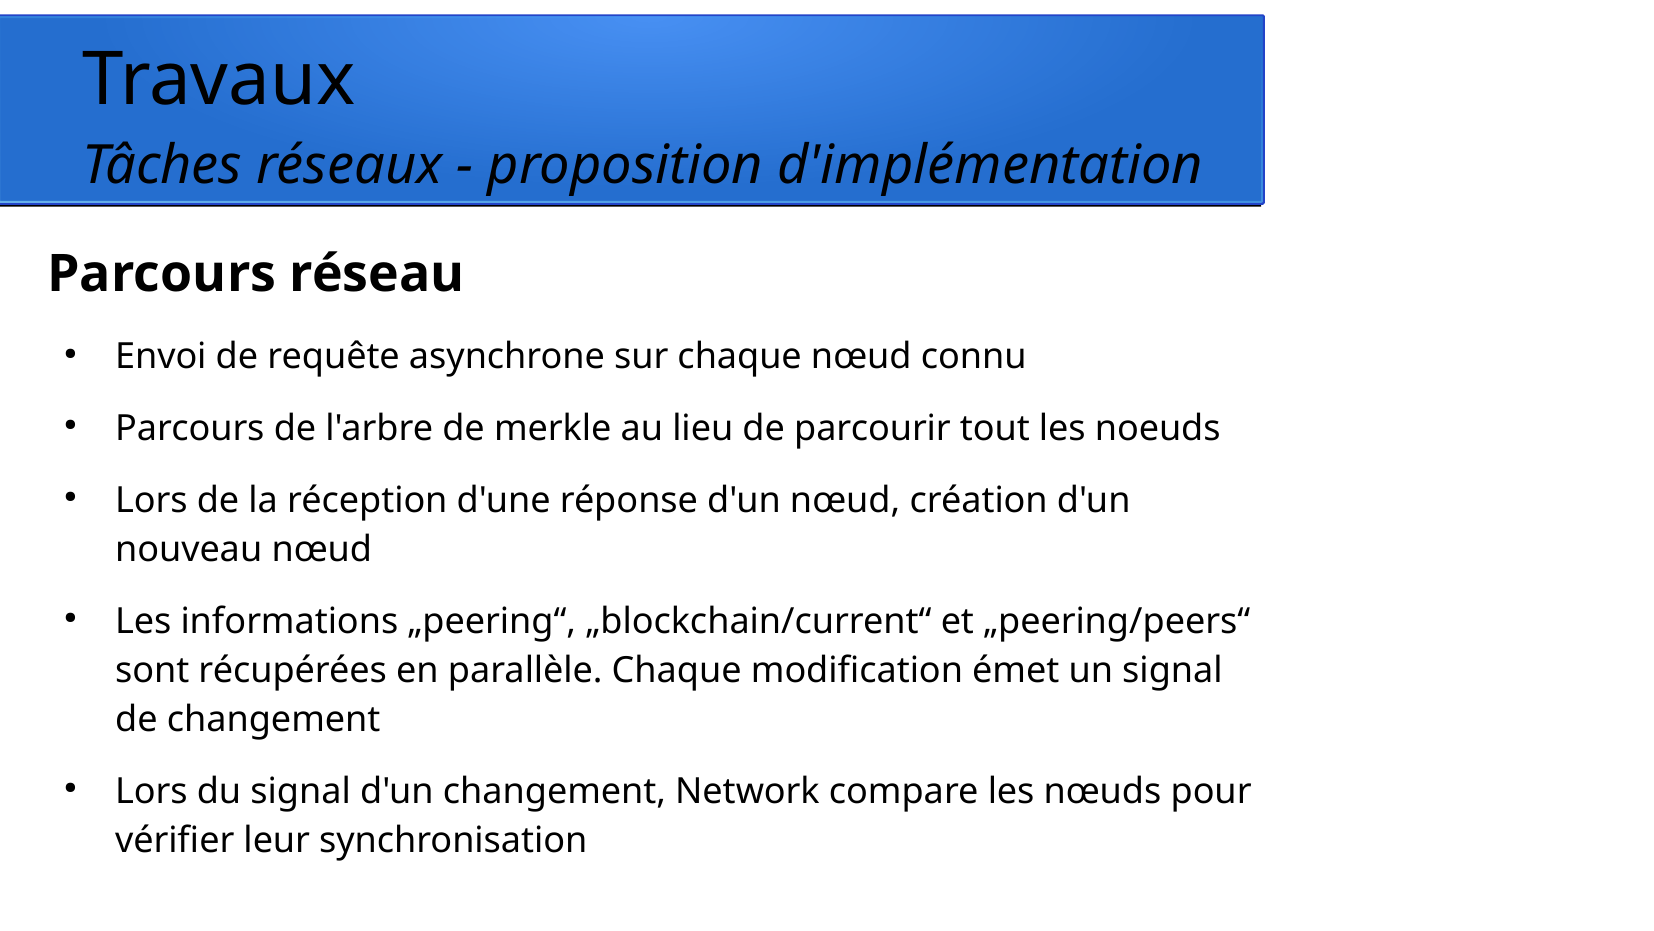

Travaux
Tâches réseaux - proposition d'implémentation
# Parcours réseau
Envoi de requête asynchrone sur chaque nœud connu
Parcours de l'arbre de merkle au lieu de parcourir tout les noeuds
Lors de la réception d'une réponse d'un nœud, création d'un nouveau nœud
Les informations „peering“, „blockchain/current“ et „peering/peers“ sont récupérées en parallèle. Chaque modification émet un signal de changement
Lors du signal d'un changement, Network compare les nœuds pour vérifier leur synchronisation